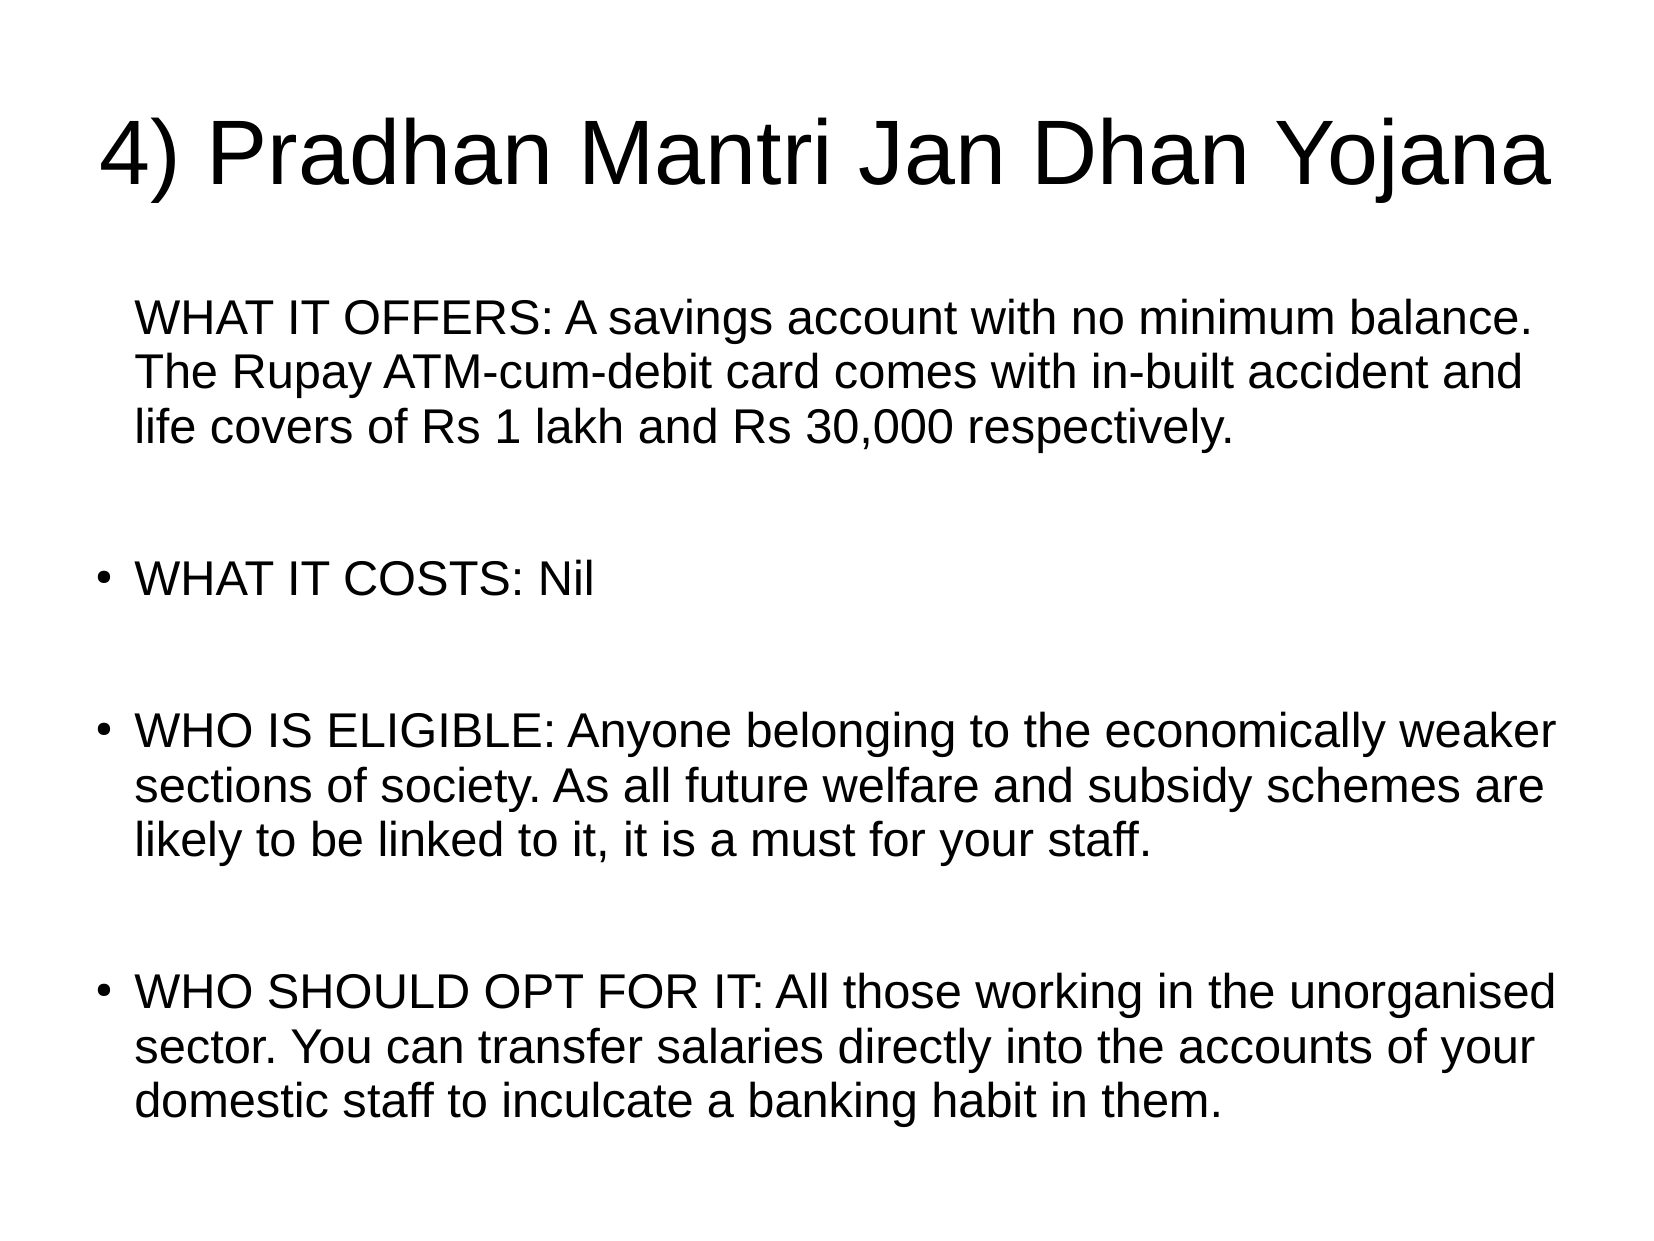

# 4) Pradhan Mantri Jan Dhan Yojana
WHAT IT OFFERS: A savings account with no minimum balance. The Rupay ATM-cum-debit card comes with in-built accident and life covers of Rs 1 lakh and Rs 30,000 respectively.
WHAT IT COSTS: Nil
WHO IS ELIGIBLE: Anyone belonging to the economically weaker sections of society. As all future welfare and subsidy schemes are likely to be linked to it, it is a must for your staff.
WHO SHOULD OPT FOR IT: All those working in the unorganised sector. You can transfer salaries directly into the accounts of your domestic staff to inculcate a banking habit in them.